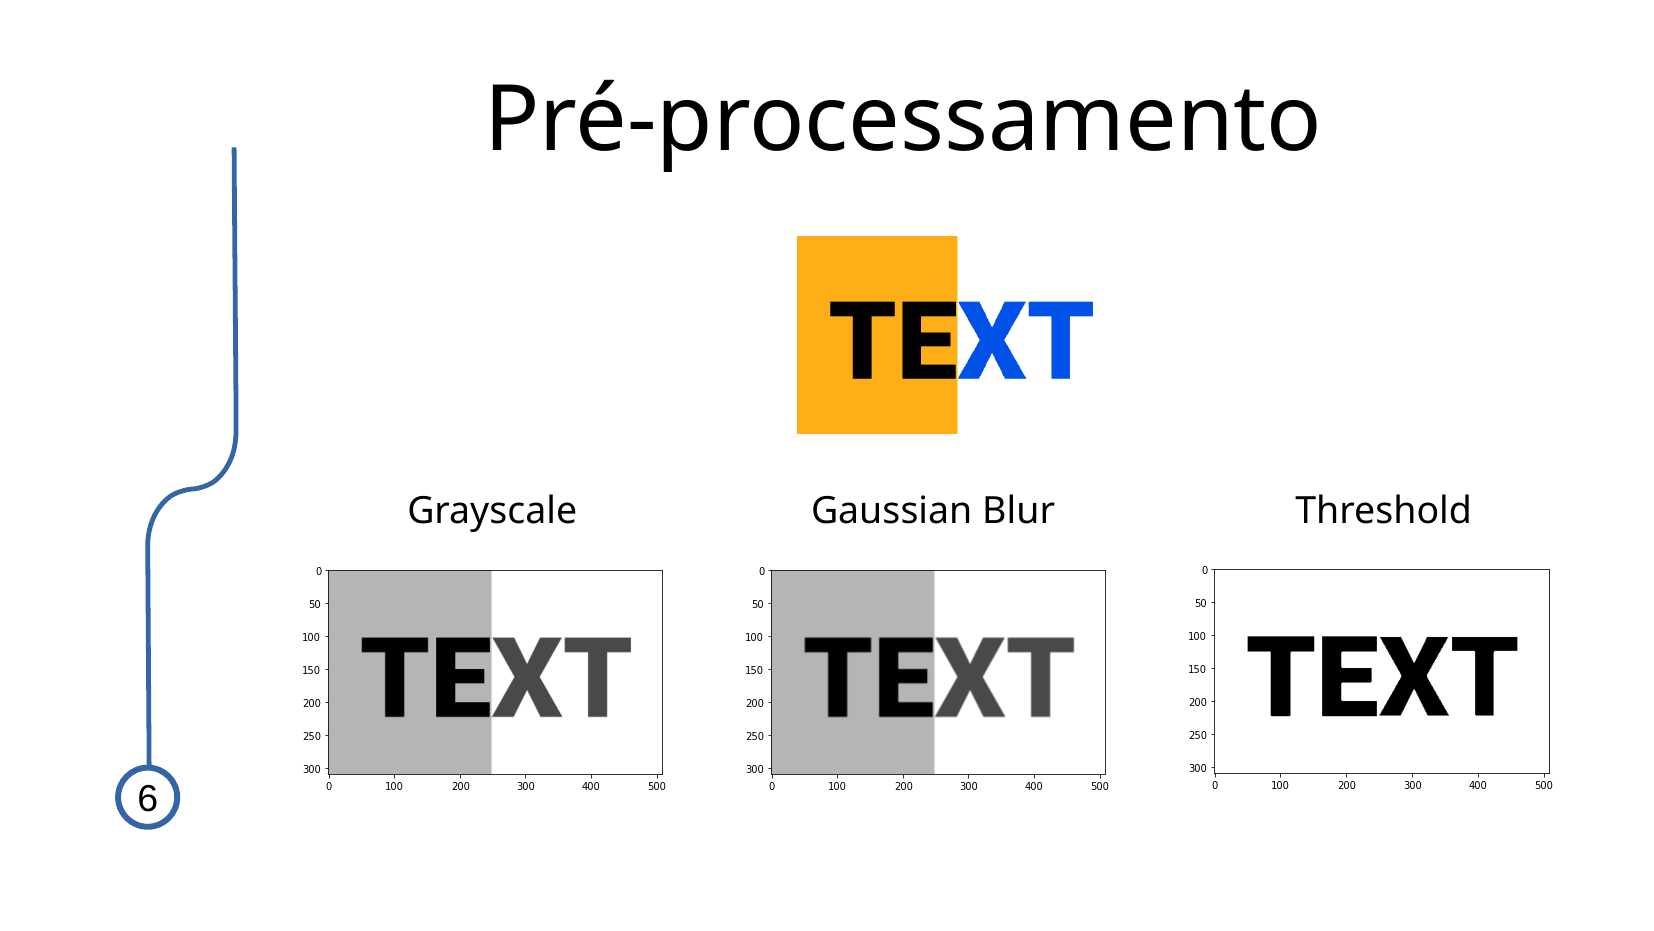

# Pré-processamento
Grayscale
Gaussian Blur
Threshold
6